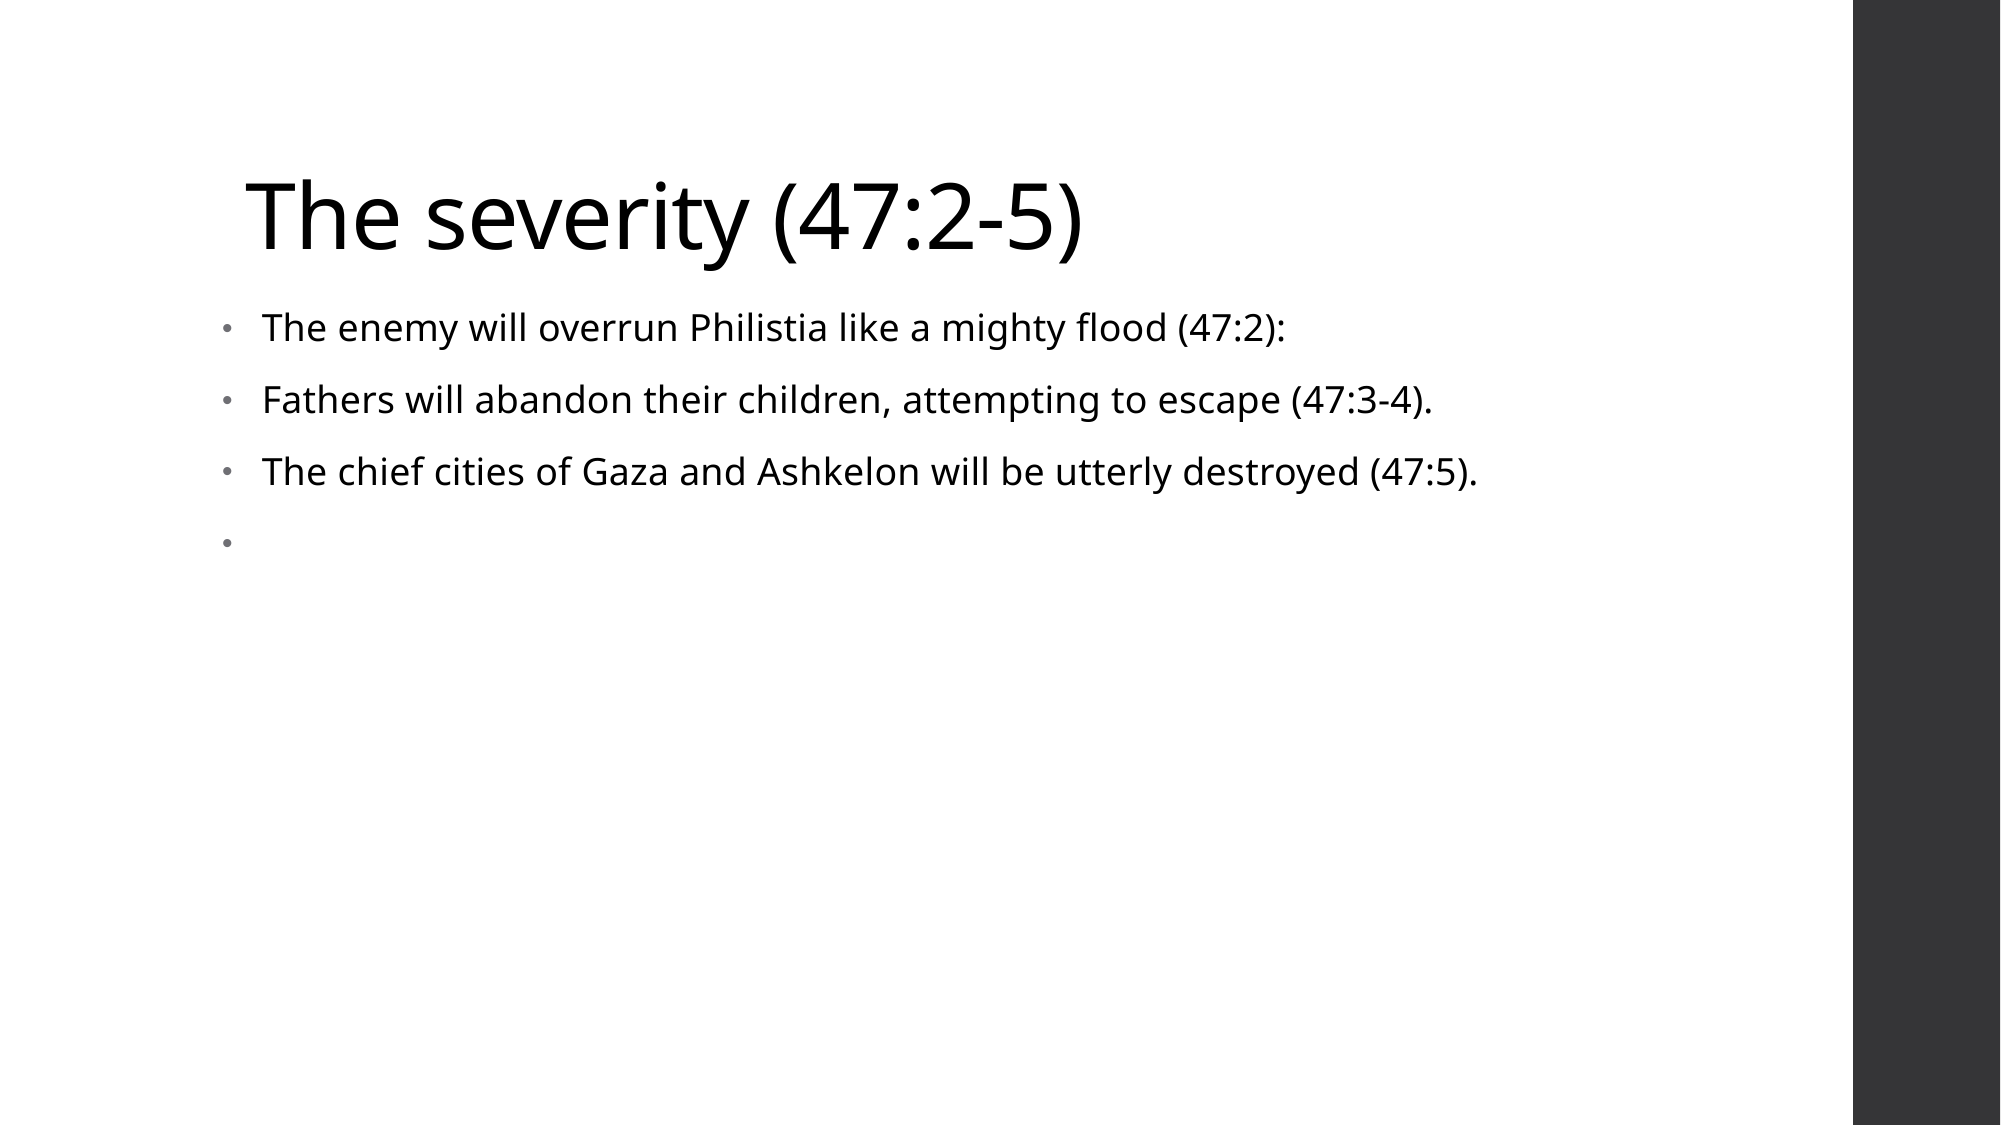

# The severity (47:2-5)
 The enemy will overrun Philistia like a mighty flood (47:2):
 Fathers will abandon their children, attempting to escape (47:3-4).
 The chief cities of Gaza and Ashkelon will be utterly destroyed (47:5).